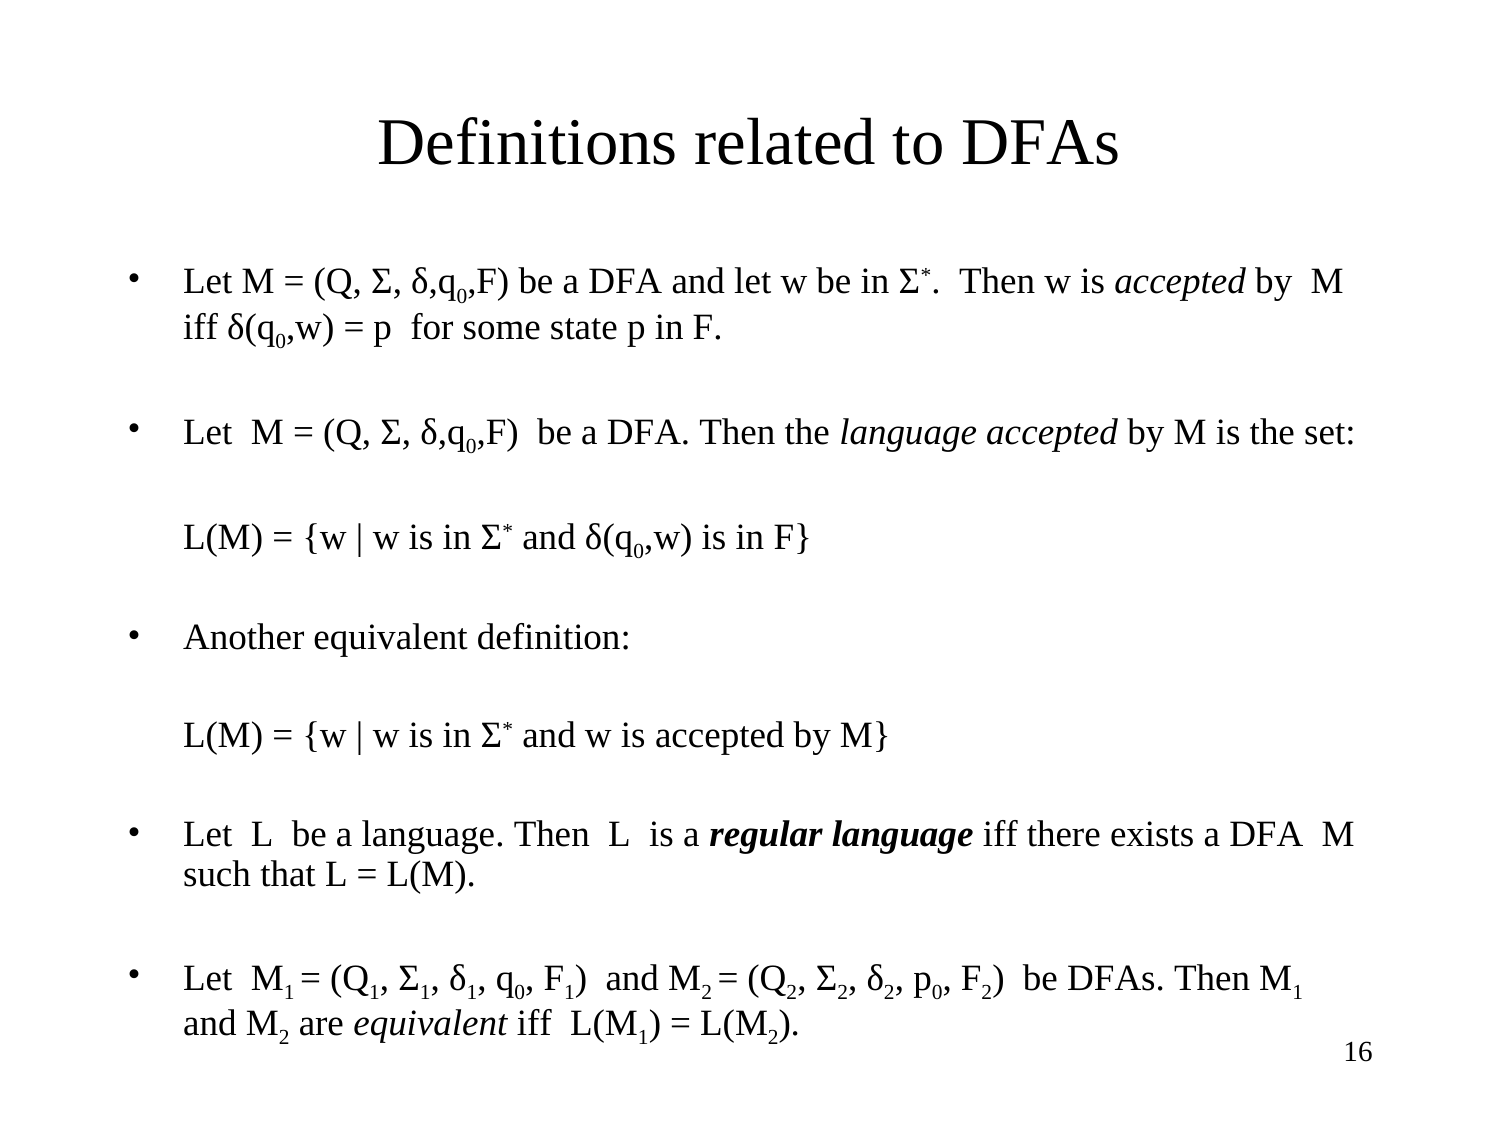

# Definitions related to DFAs
Let M = (Q, Σ, δ,q0,F) be a DFA and let w be in Σ*. Then w is accepted by M iff δ(q0,w) = p for some state p in F.
Let M = (Q, Σ, δ,q0,F) be a DFA. Then the language accepted by M is the set:
		L(M) = {w | w is in Σ* and δ(q0,w) is in F}
Another equivalent definition:
		L(M) = {w | w is in Σ* and w is accepted by M}
Let L be a language. Then L is a regular language iff there exists a DFA M such that L = L(M).
Let M1 = (Q1, Σ1, δ1, q0, F1) and M2 = (Q2, Σ2, δ2, p0, F2) be DFAs. Then M1 and M2 are equivalent iff L(M1) = L(M2).